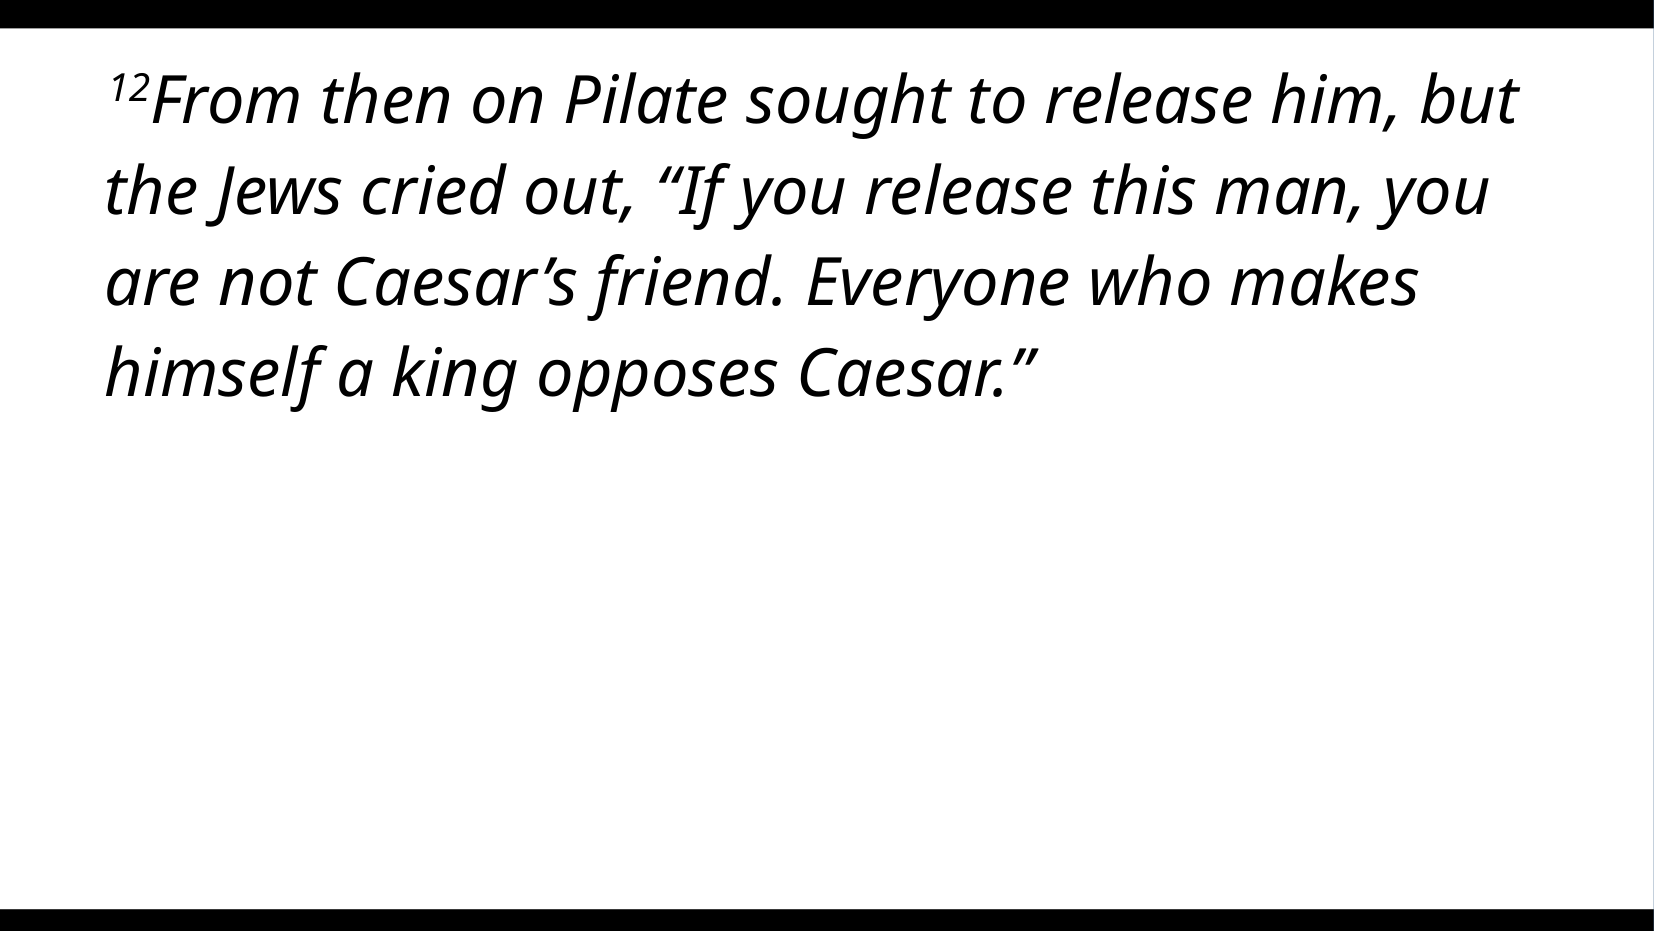

12From then on Pilate sought to release him, but the Jews cried out, “If you release this man, you are not Caesar’s friend. Everyone who makes himself a king opposes Caesar.”